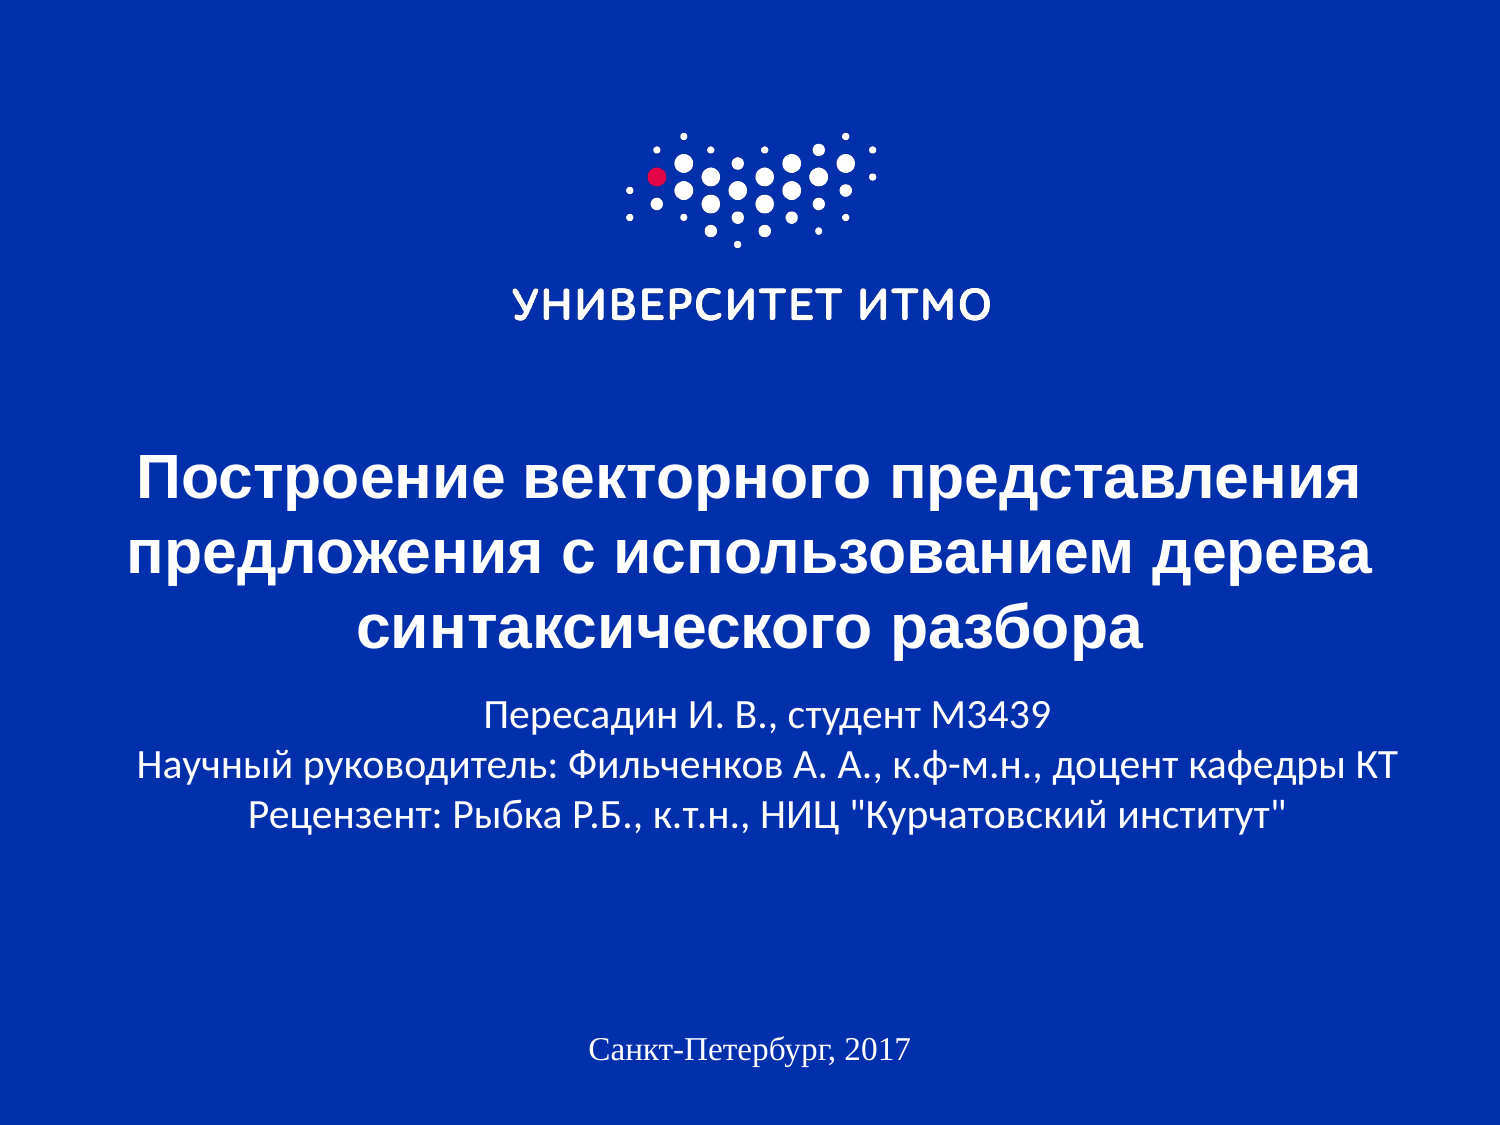

Построение векторного представления предложения с использованием дерева синтаксического разбора
Пересадин И. В., студент M3439
Научный руководитель: Фильченков А. А., к.ф-м.н., доцент кафедры КТ
Рецензент: Рыбка Р.Б., к.т.н., НИЦ "Курчатовский институт"
Санкт-Петербург, 2017